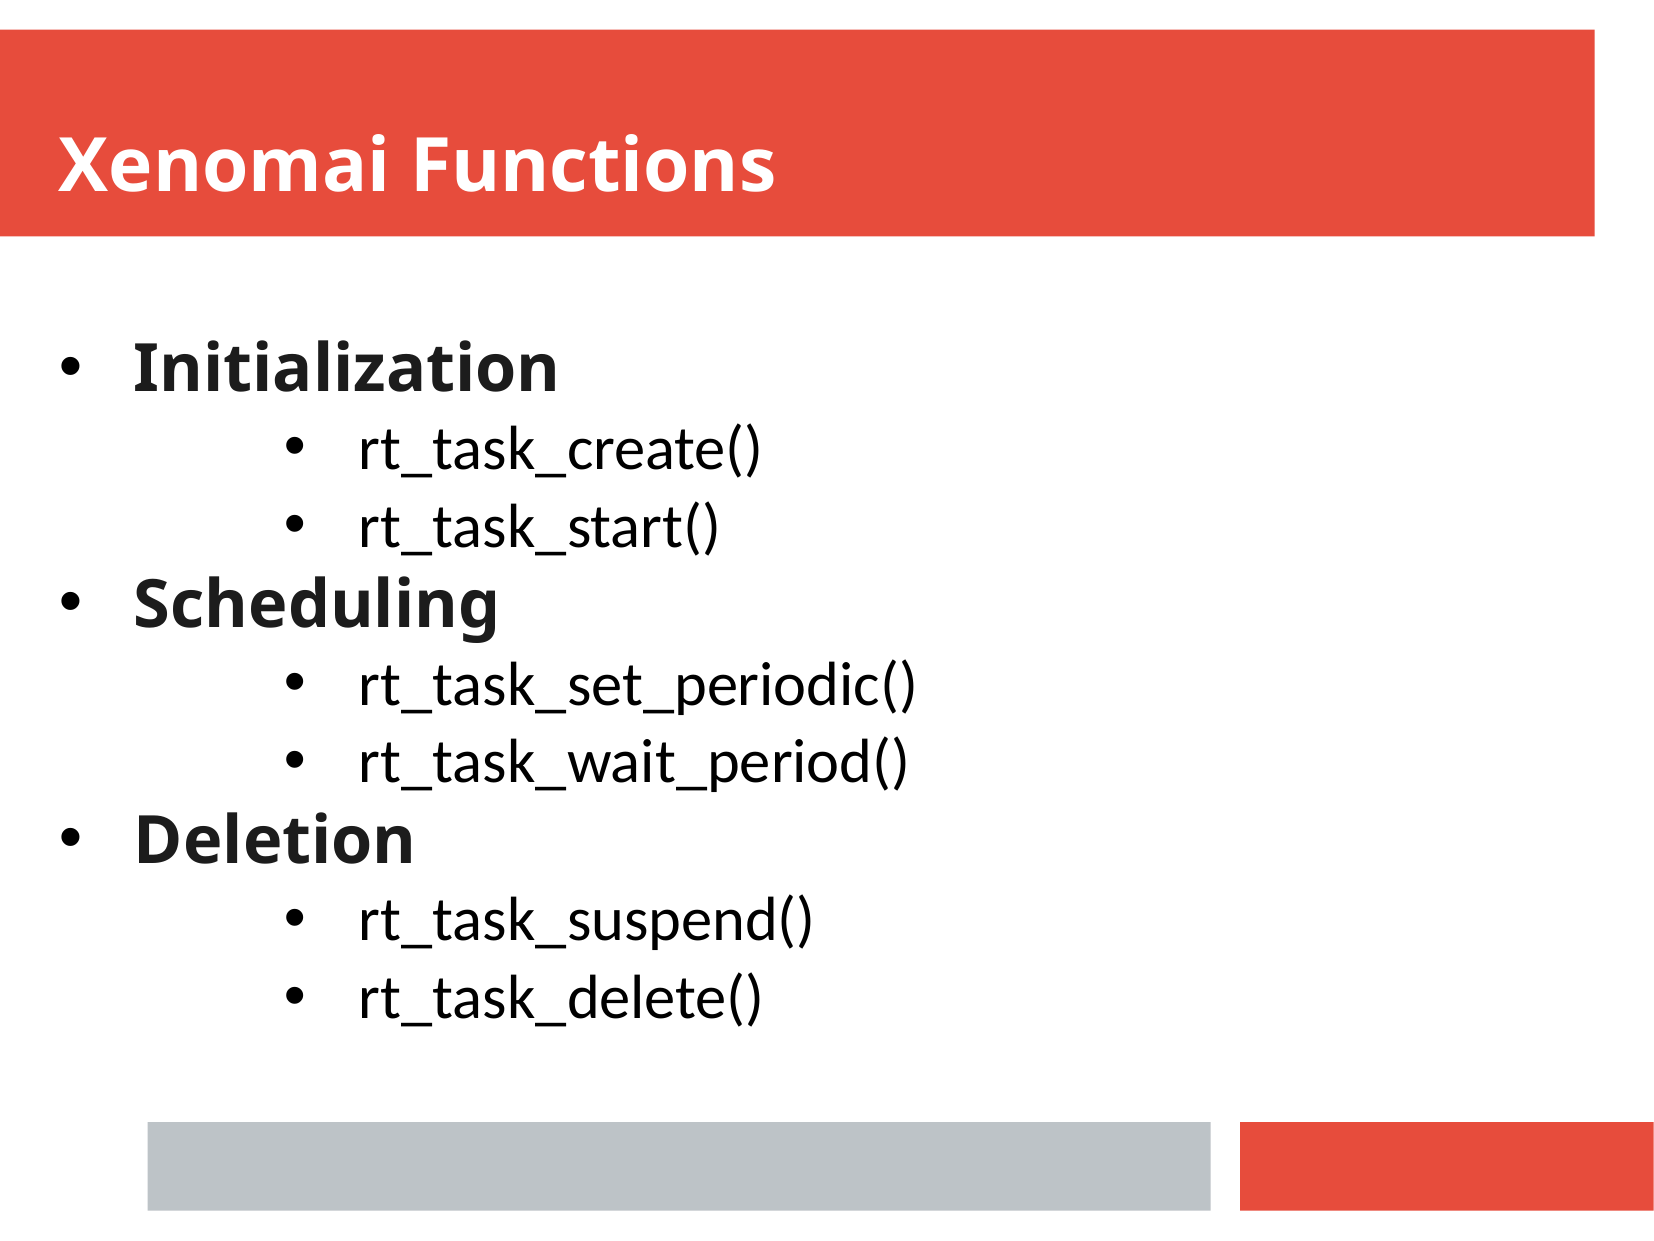

# Xenomai Functions
Initialization
rt_task_create()
rt_task_start()
Scheduling
rt_task_set_periodic()
rt_task_wait_period()
Deletion
rt_task_suspend()
rt_task_delete()